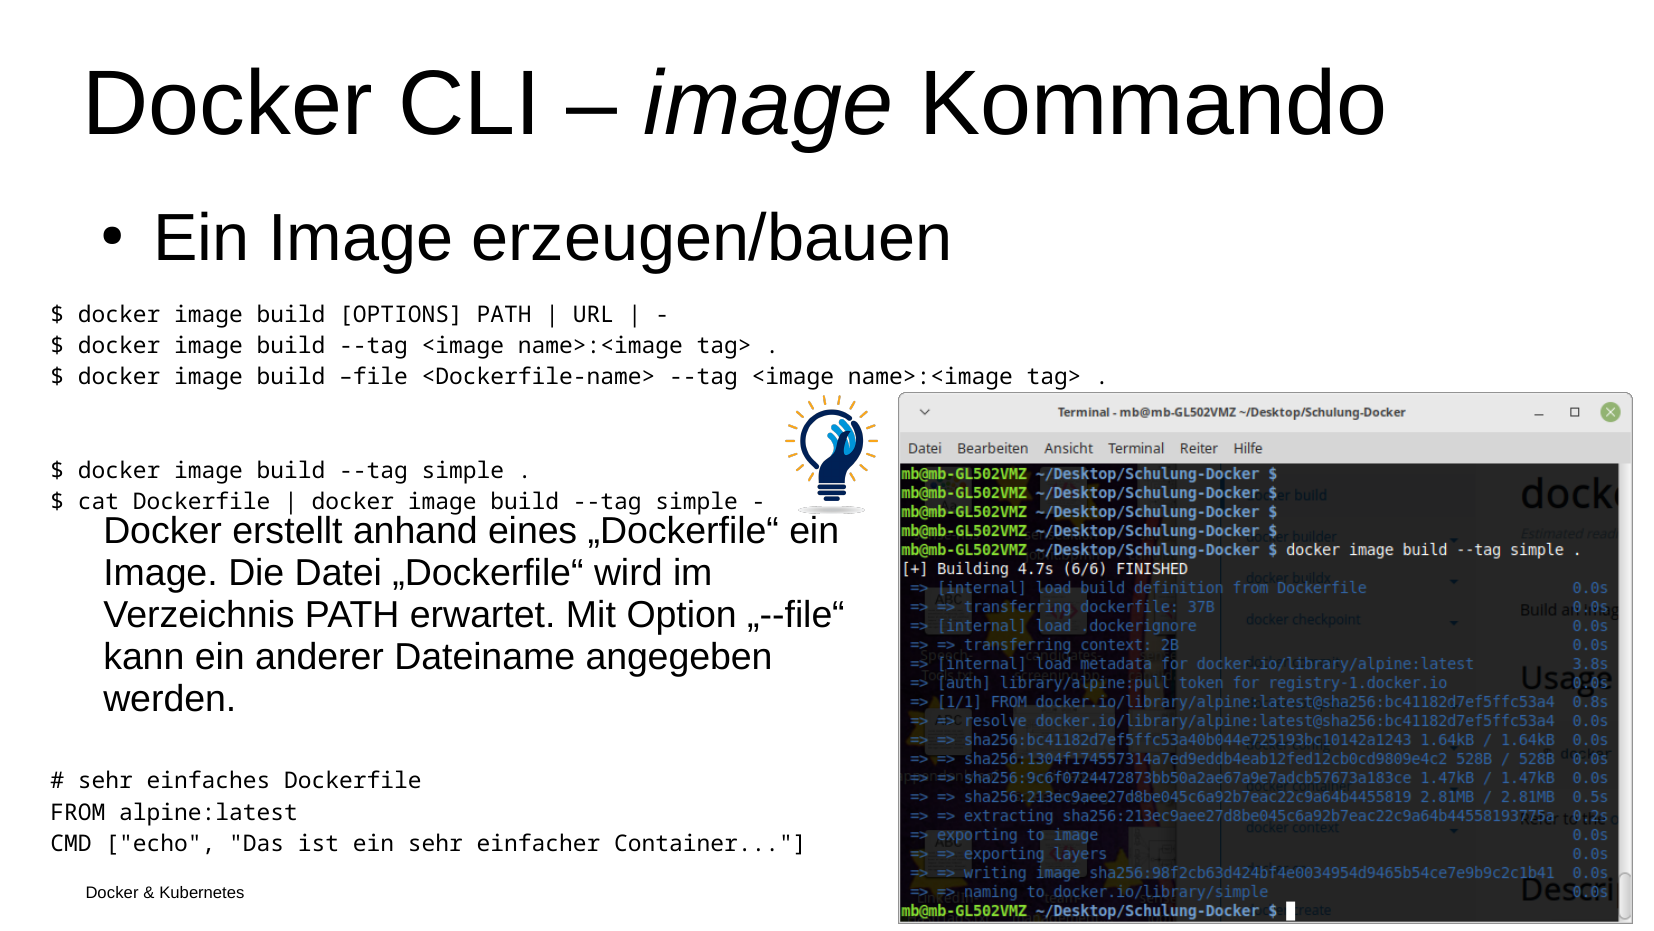

# Docker CLI – image Kommando
Ein Image erzeugen/bauen
$ docker image build [OPTIONS] PATH | URL | -
$ docker image build --tag <image name>:<image tag> .
$ docker image build –file <Dockerfile-name> --tag <image name>:<image tag> .
$ docker image build --tag simple .
$ cat Dockerfile | docker image build --tag simple -
Docker erstellt anhand eines „Dockerfile“ ein Image. Die Datei „Dockerfile“ wird im Verzeichnis PATH erwartet. Mit Option „--file“ kann ein anderer Dateiname angegeben werden.
# sehr einfaches Dockerfile
FROM alpine:latest
CMD ["echo", "Das ist ein sehr einfacher Container..."]
Docker & Kubernetes																Dr. Matthias Boldt